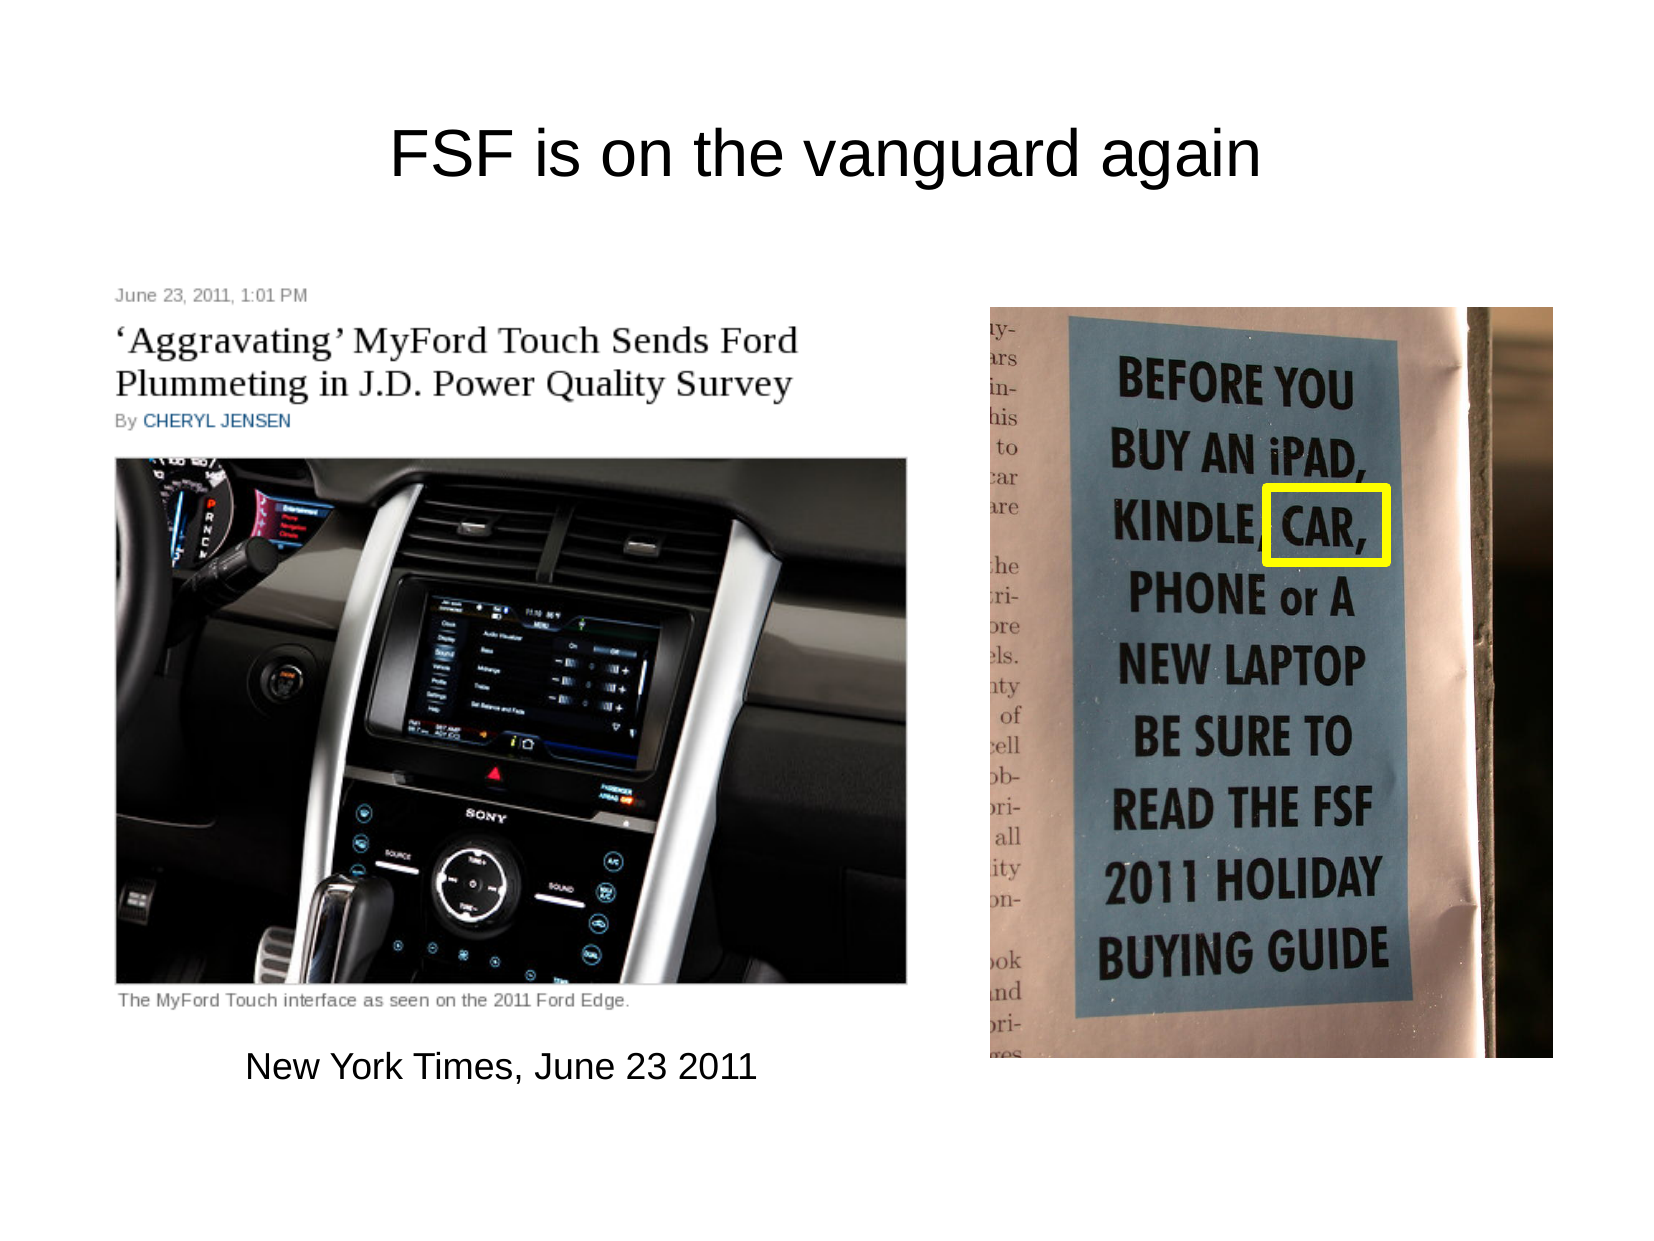

# FSF is on the vanguard again
New York Times, June 23 2011